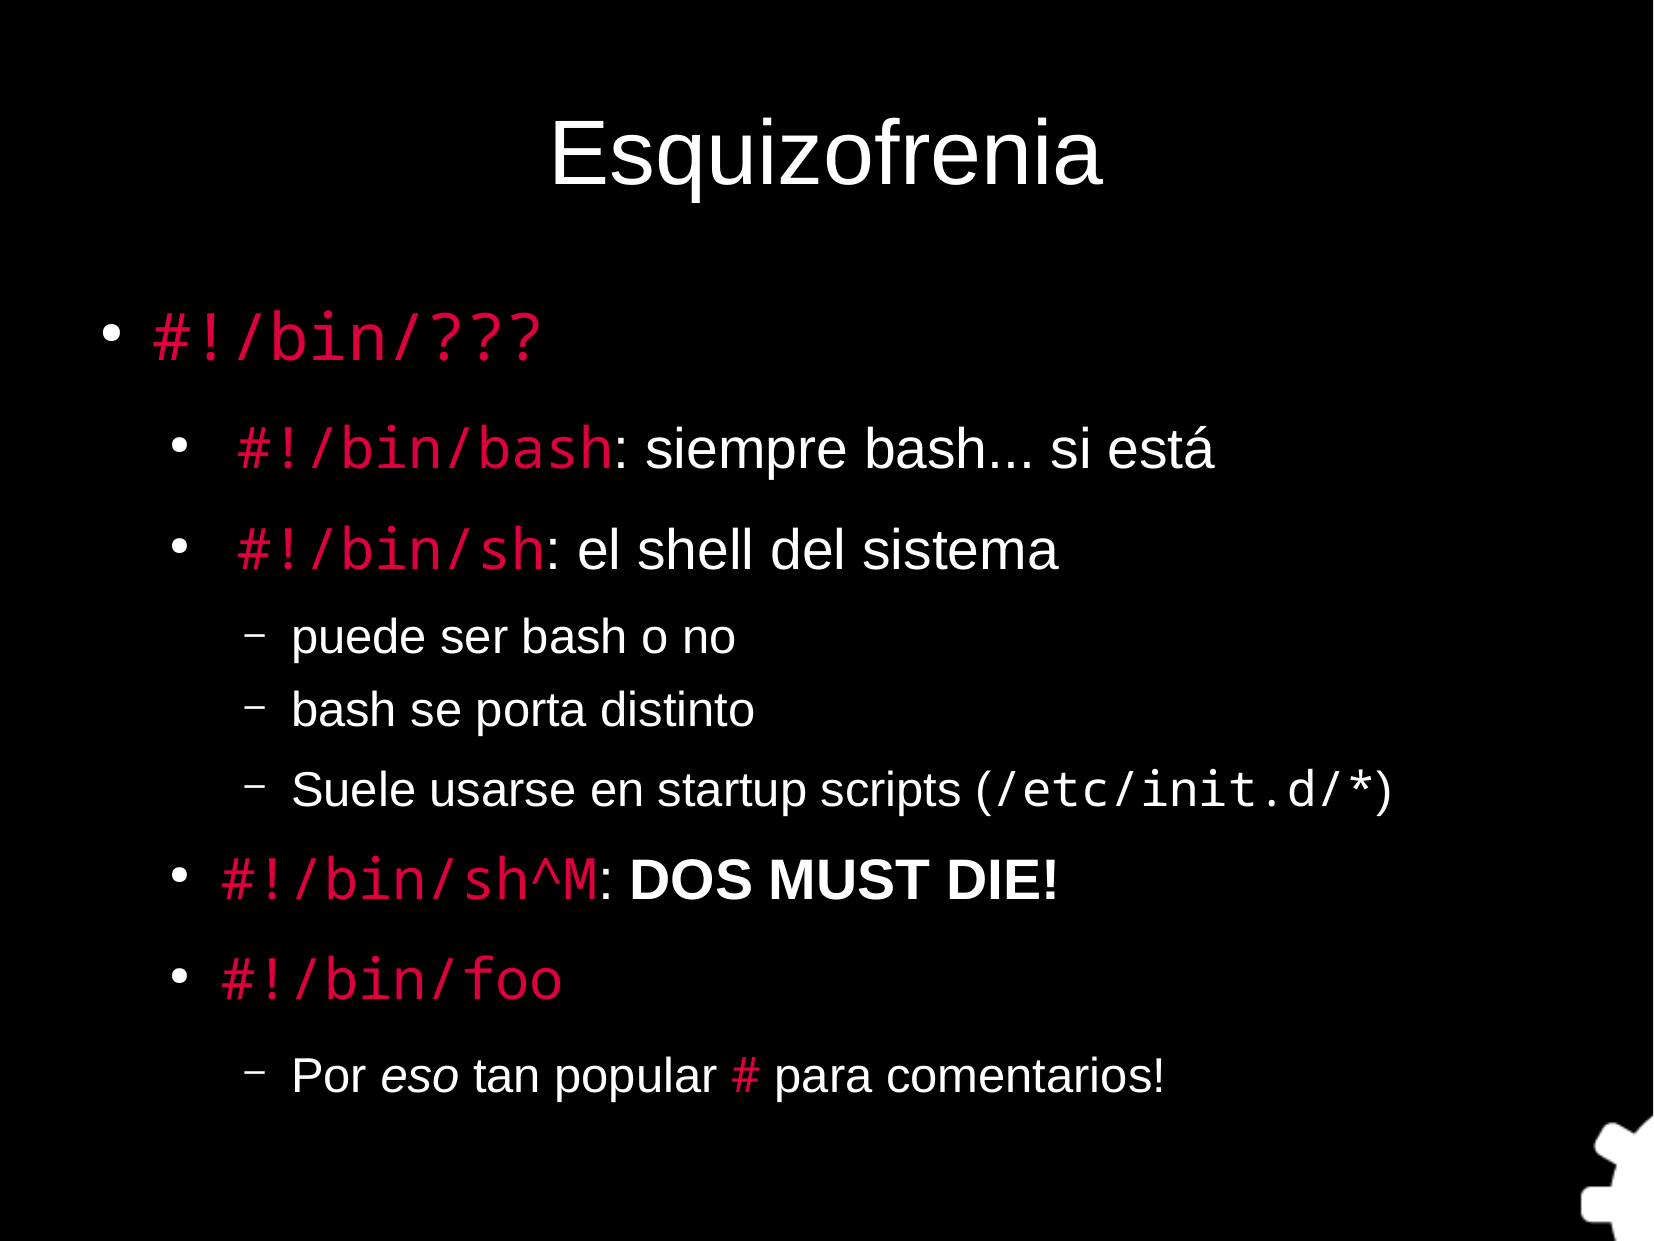

# Esquizofrenia
#!/bin/???
 #!/bin/bash: siempre bash... si está
 #!/bin/sh: el shell del sistema
puede ser bash o no
bash se porta distinto
Suele usarse en startup scripts (/etc/init.d/*)
#!/bin/sh^M: DOS MUST DIE!
#!/bin/foo
Por eso tan popular # para comentarios!